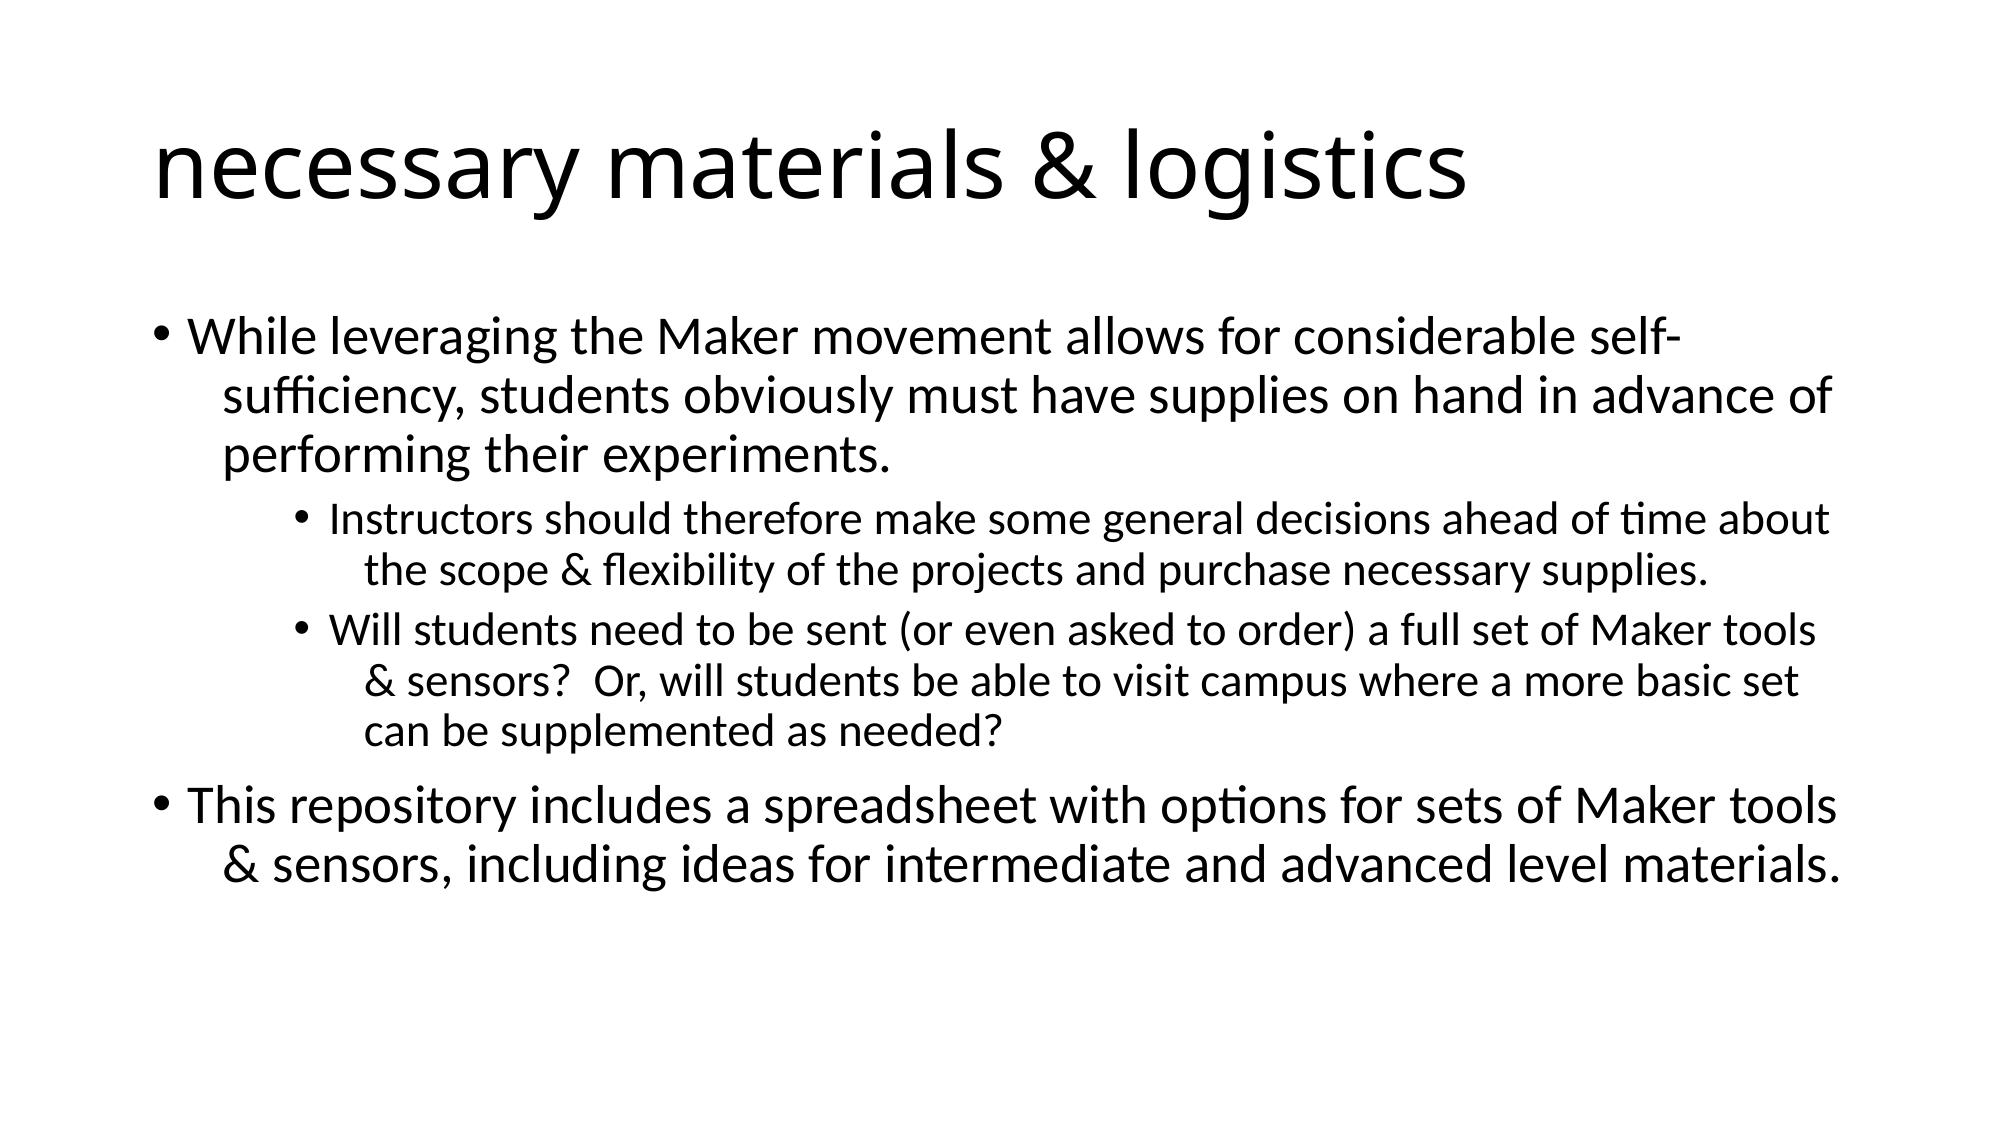

# necessary materials & logistics
While leveraging the Maker movement allows for considerable self-sufficiency, students obviously must have supplies on hand in advance of performing their experiments.
Instructors should therefore make some general decisions ahead of time about the scope & flexibility of the projects and purchase necessary supplies.
Will students need to be sent (or even asked to order) a full set of Maker tools & sensors? Or, will students be able to visit campus where a more basic set can be supplemented as needed?
This repository includes a spreadsheet with options for sets of Maker tools & sensors, including ideas for intermediate and advanced level materials.